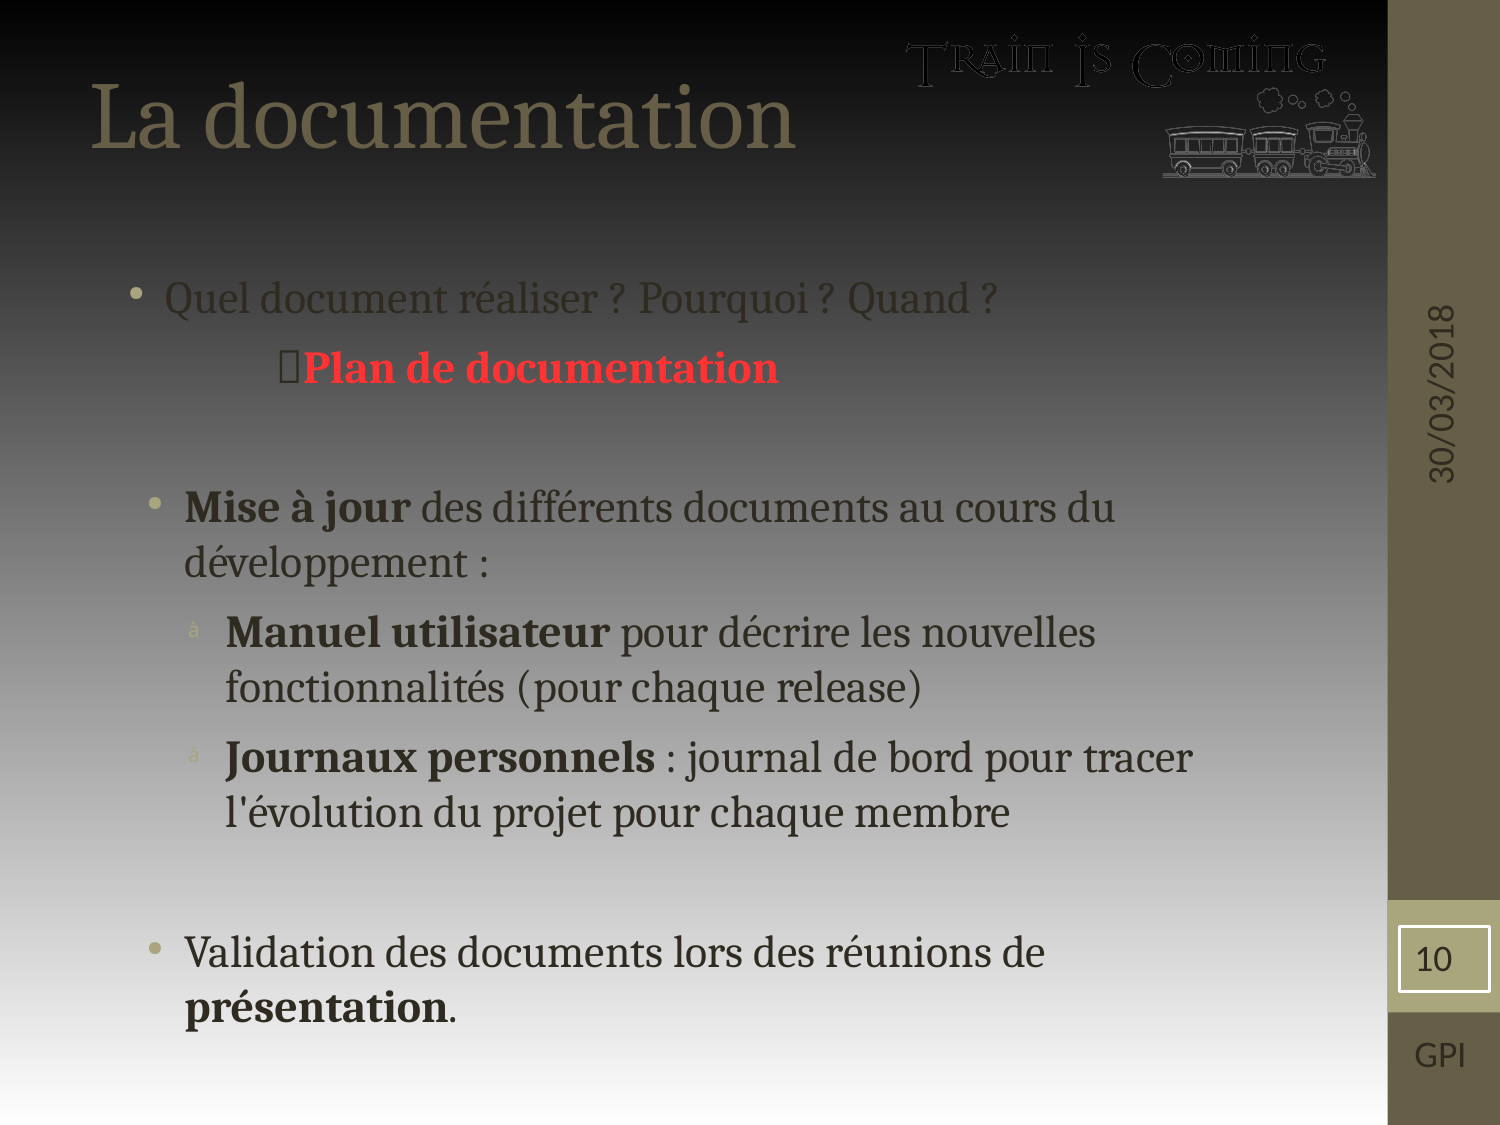

# La documentation
Quel document réaliser ? Pourquoi ? Quand ?
		Plan de documentation
Mise à jour des différents documents au cours du développement :
Manuel utilisateur pour décrire les nouvelles fonctionnalités (pour chaque release)
Journaux personnels : journal de bord pour tracer l'évolution du projet pour chaque membre
Validation des documents lors des réunions de présentation.
30/03/2018
GPI